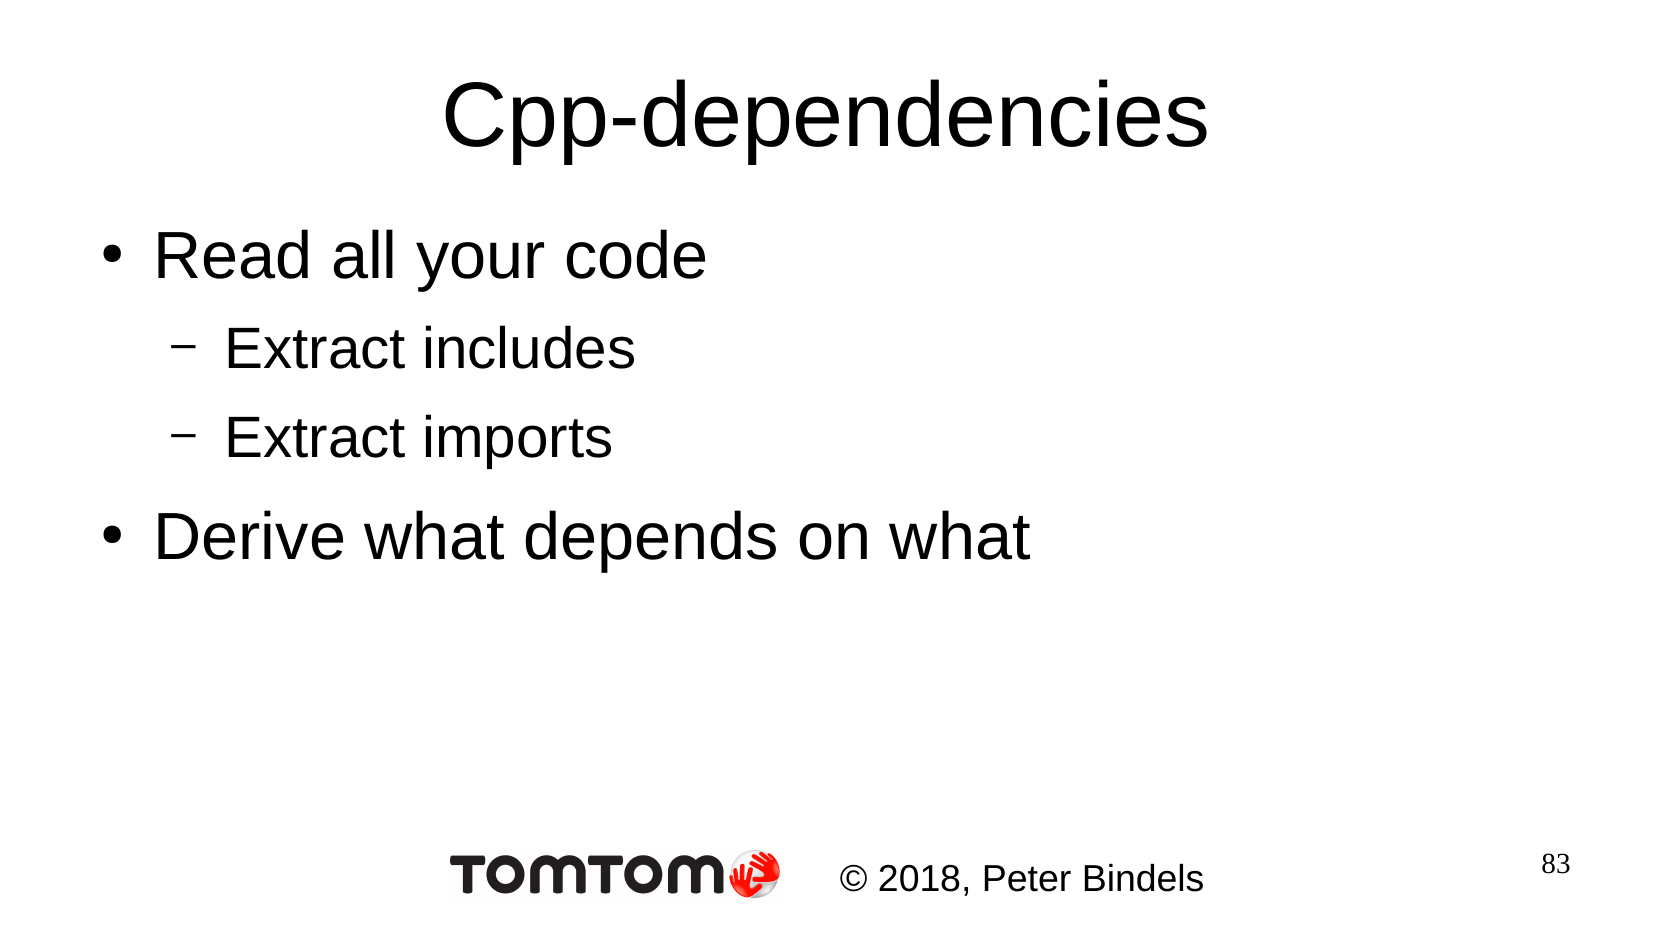

Cpp-dependencies
# Read all your code
Extract includes
Extract imports
Derive what depends on what
83